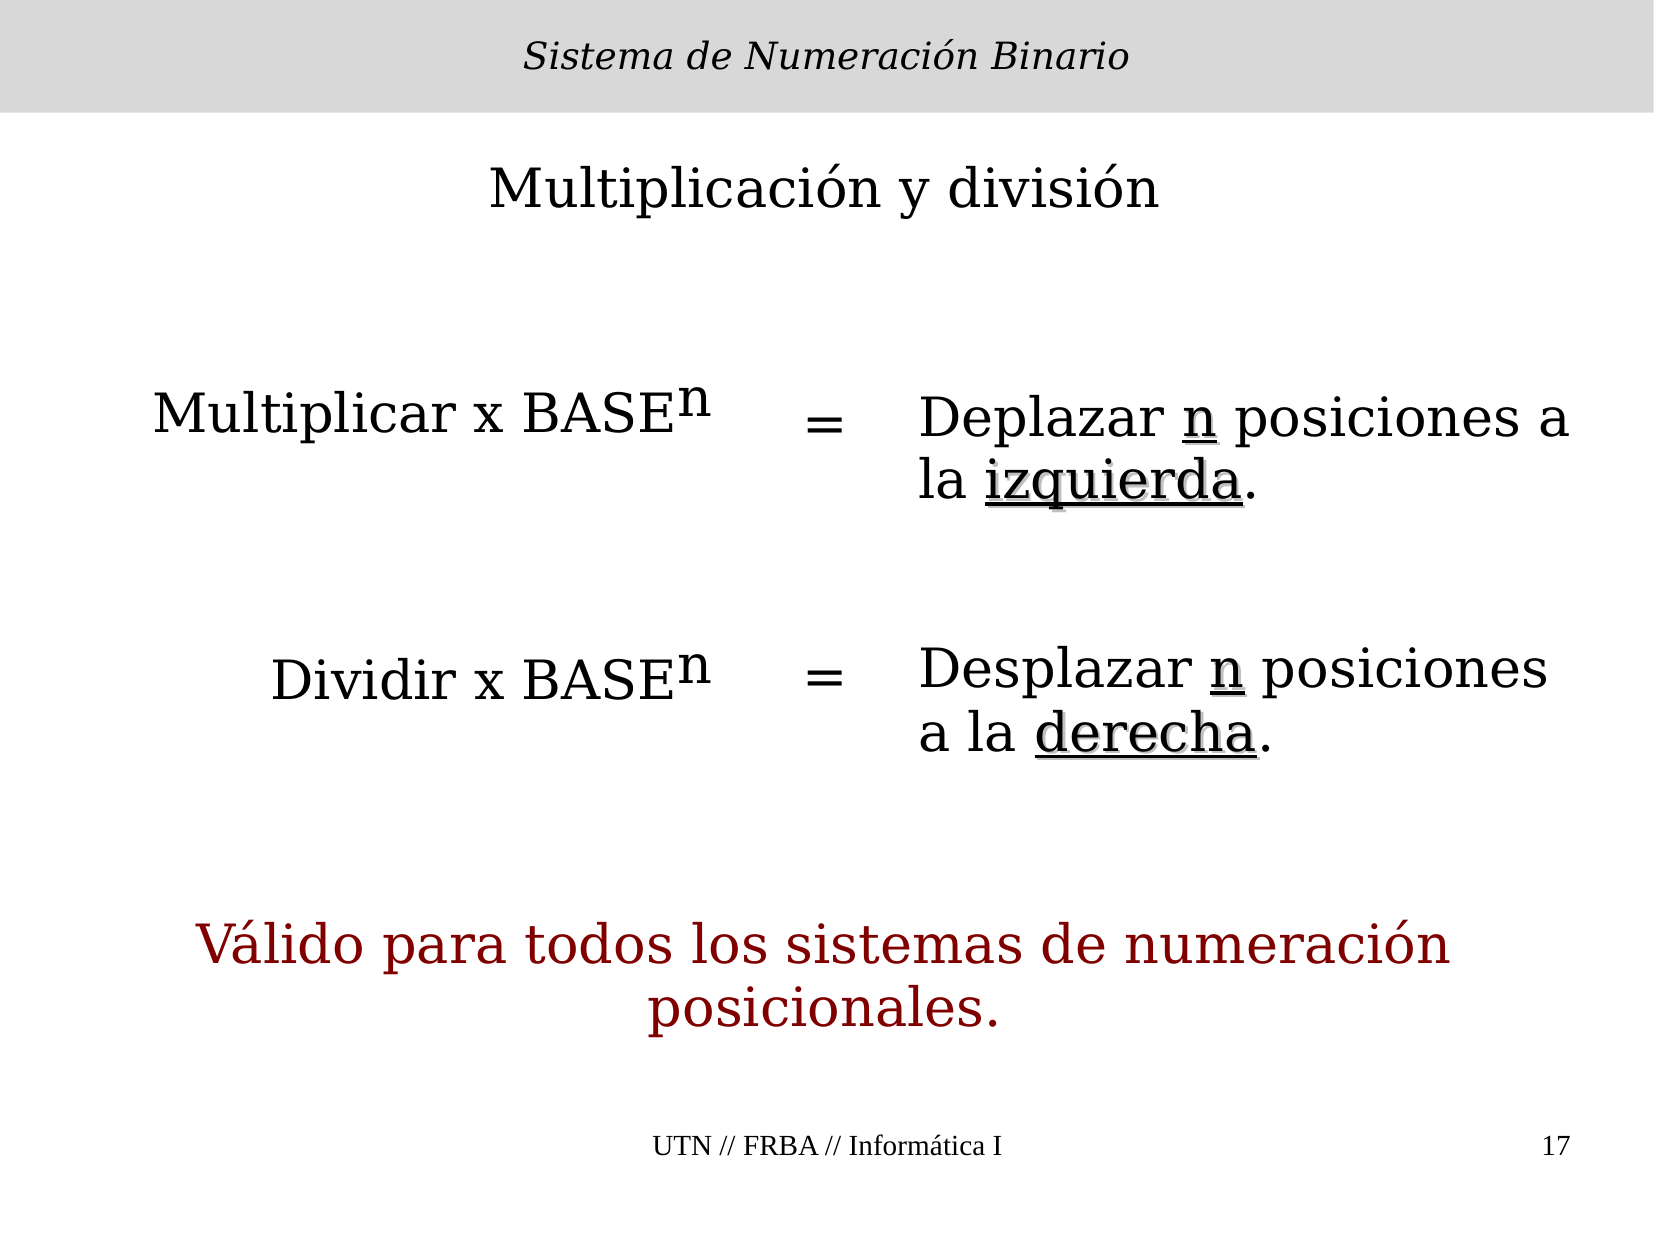

Sistema de Numeración Binario
Multiplicación y división
Multiplicar x BASEn
Dividir x BASEn
Deplazar n posiciones a la izquierda.
Desplazar n posiciones a la derecha.
=
=
Válido para todos los sistemas de numeración posicionales.
UTN // FRBA // Informática I
17